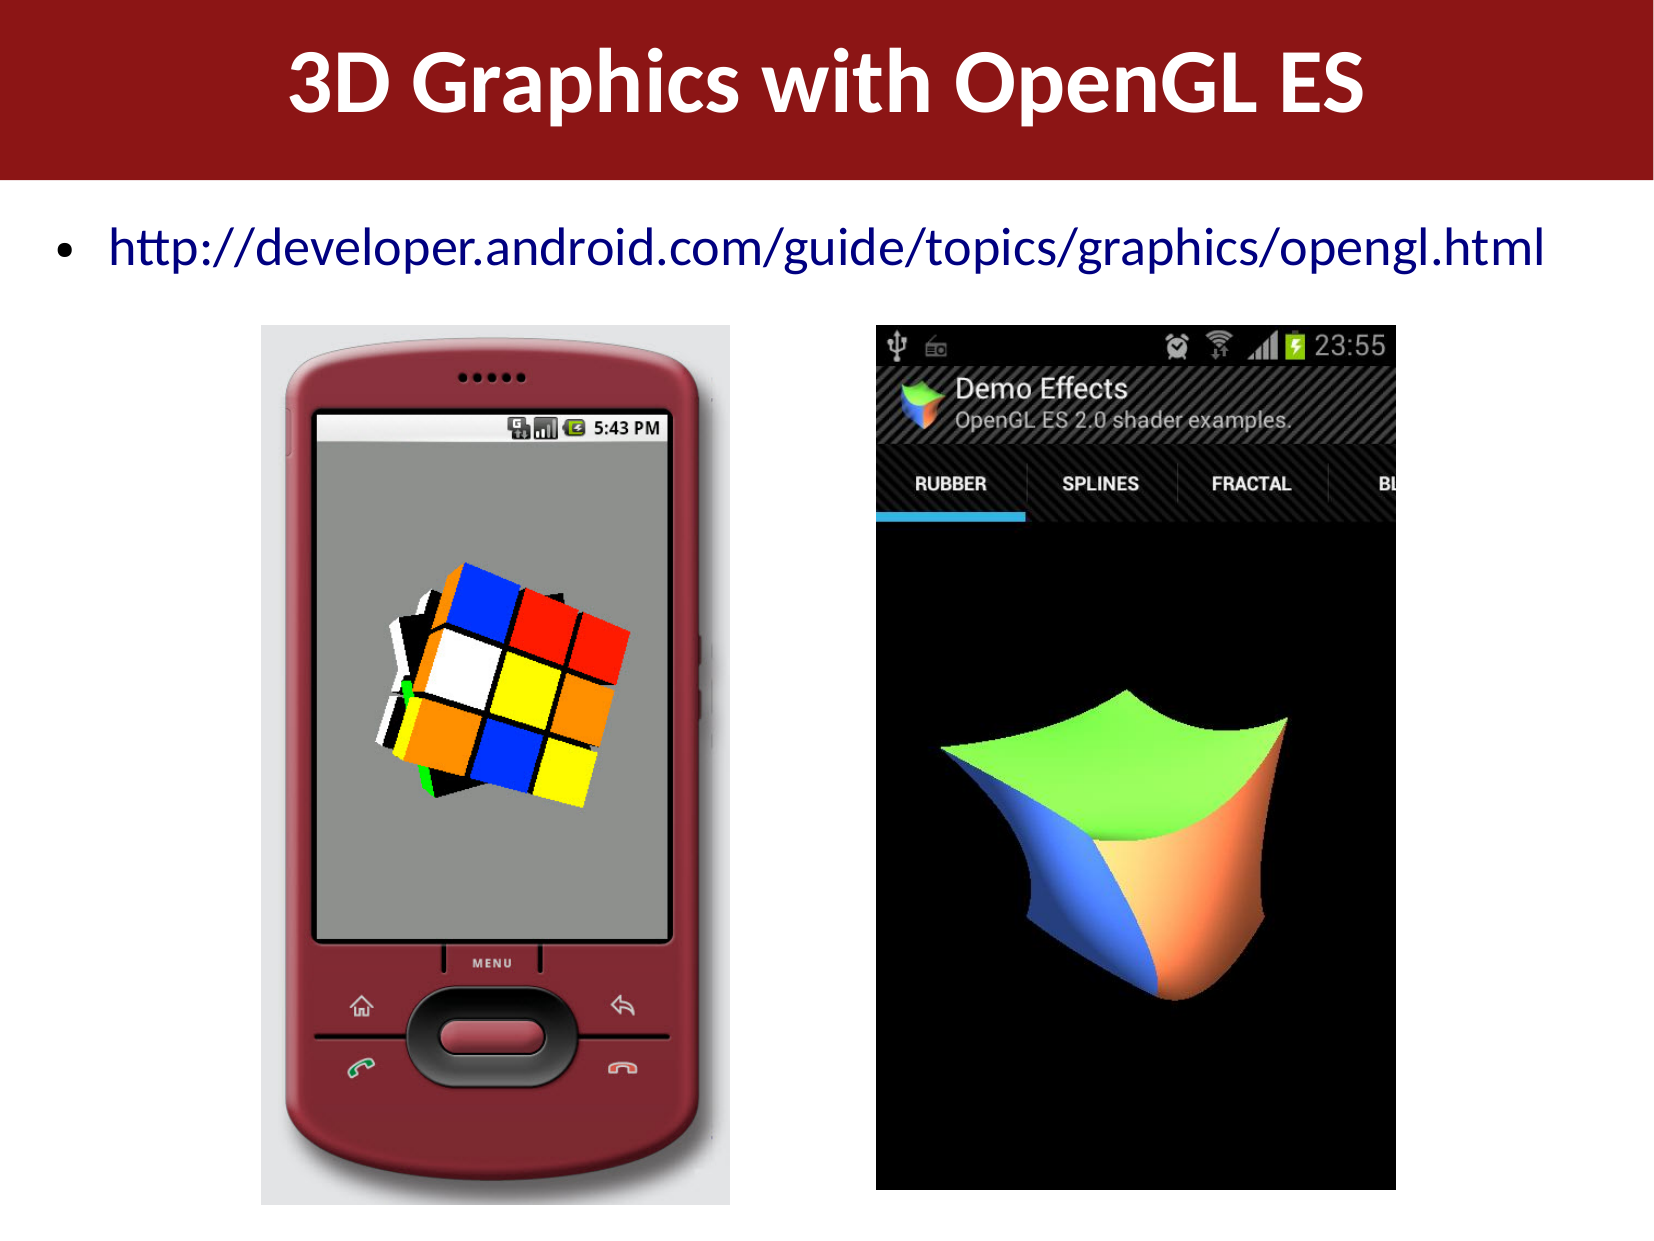

# 3D Graphics with OpenGL ES
http://developer.android.com/guide/topics/graphics/opengl.html